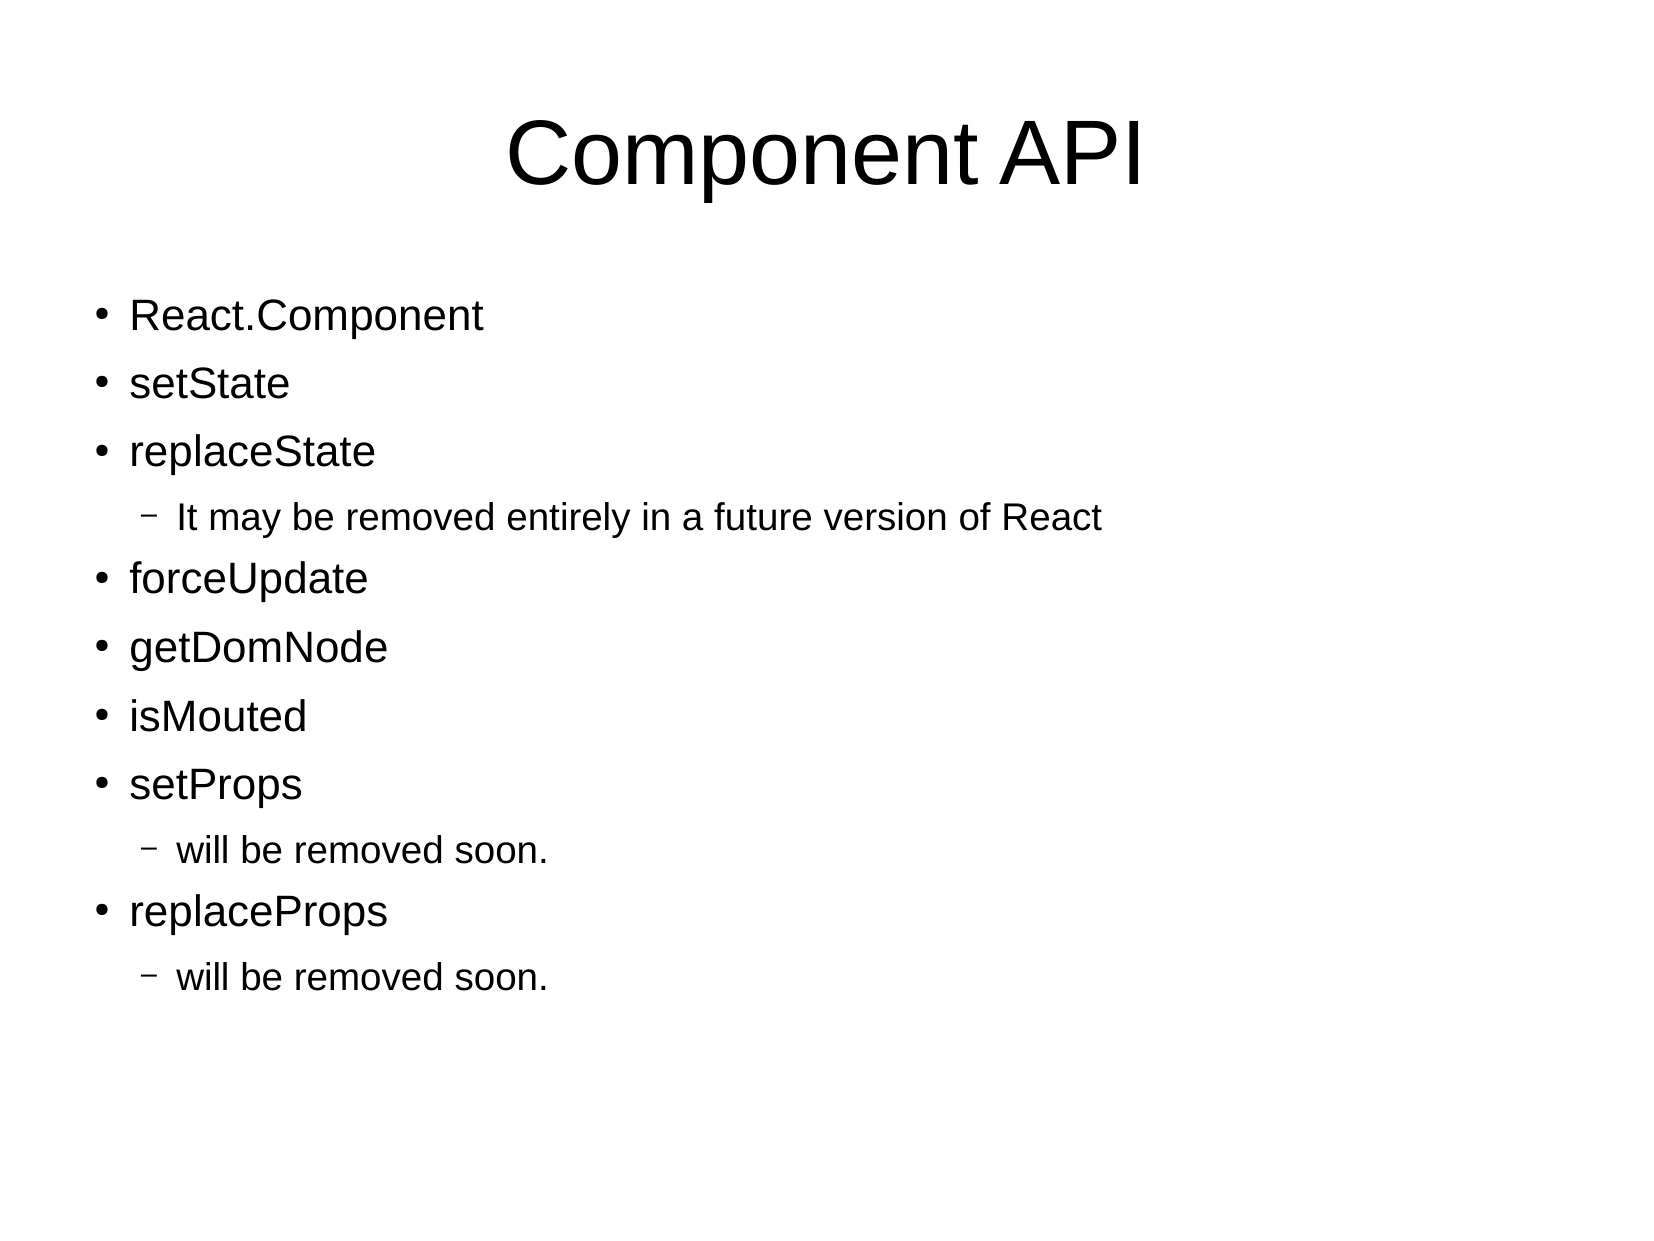

# Component API
React.Component
setState
replaceState
It may be removed entirely in a future version of React
forceUpdate
getDomNode
isMouted
setProps
will be removed soon.
replaceProps
will be removed soon.